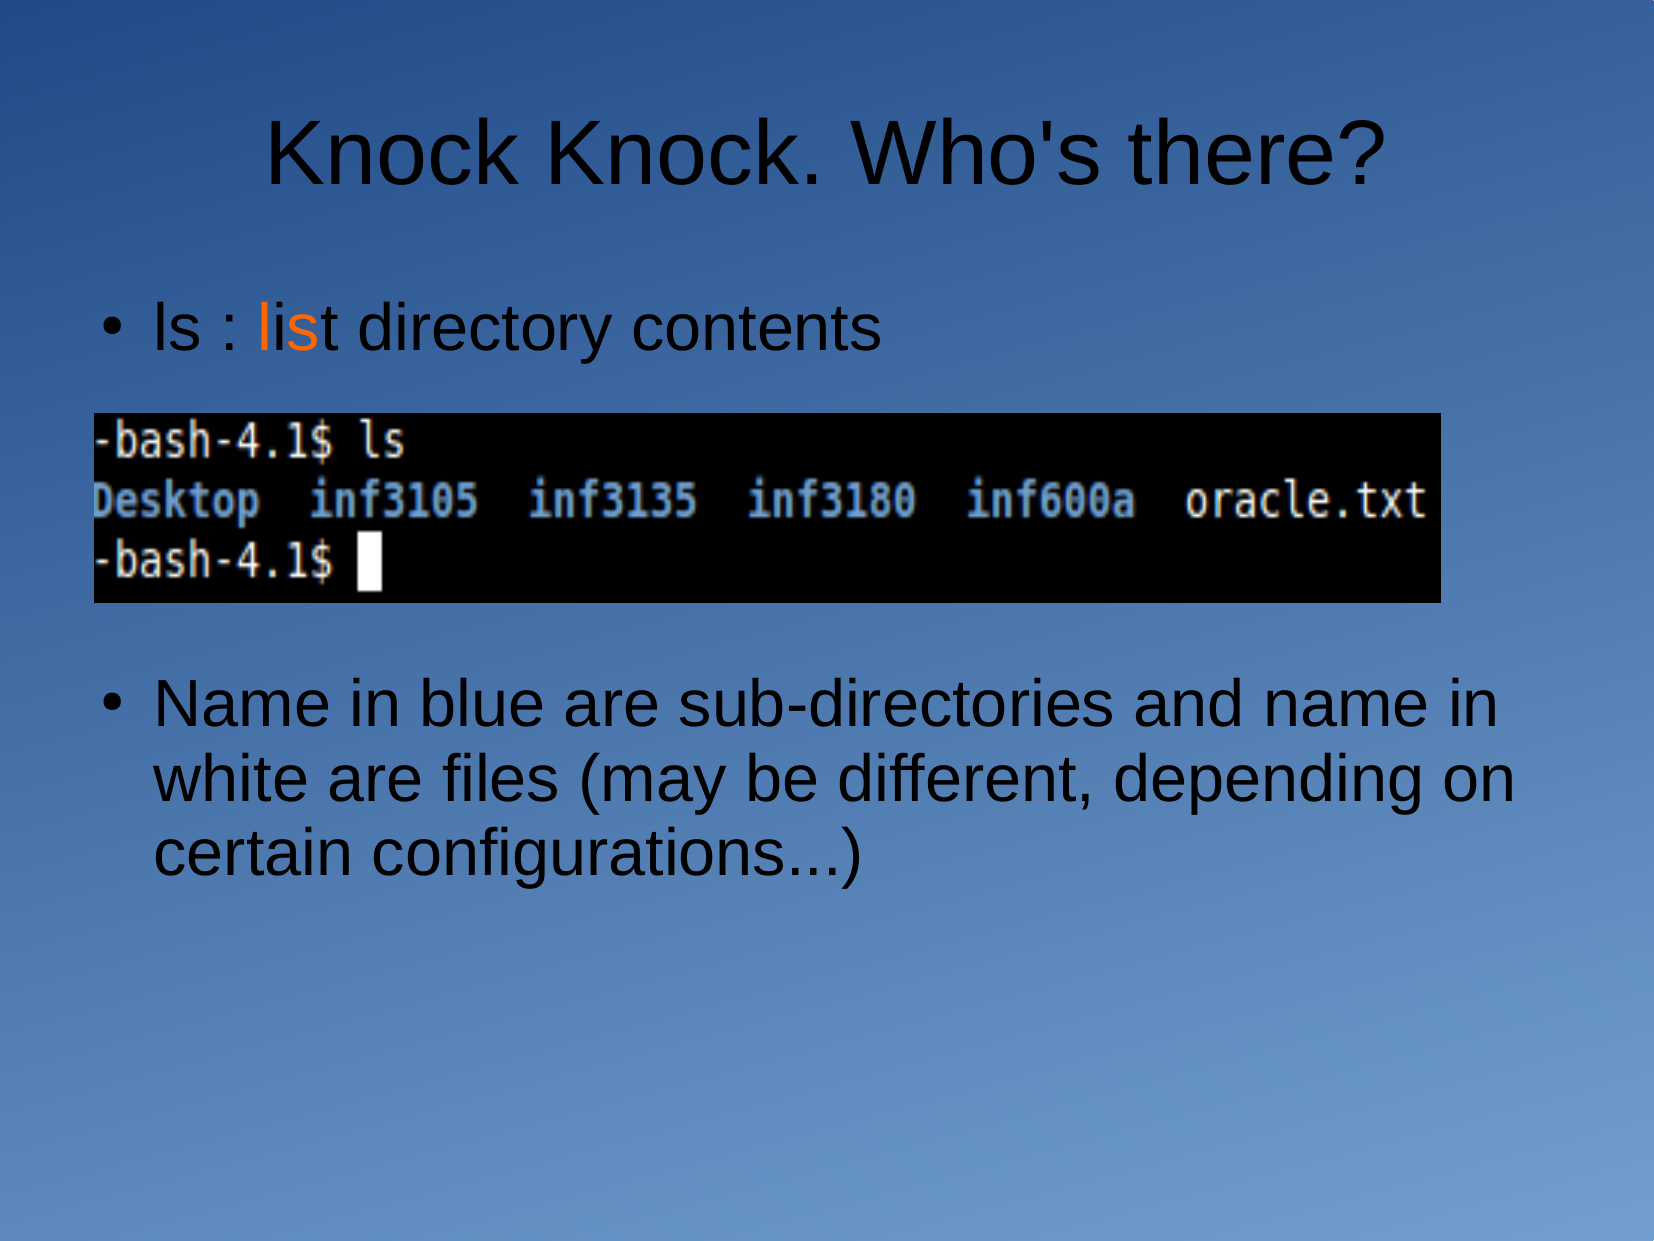

# Knock Knock. Who's there?
ls : list directory contents
Name in blue are sub-directories and name in white are files (may be different, depending on certain configurations...)